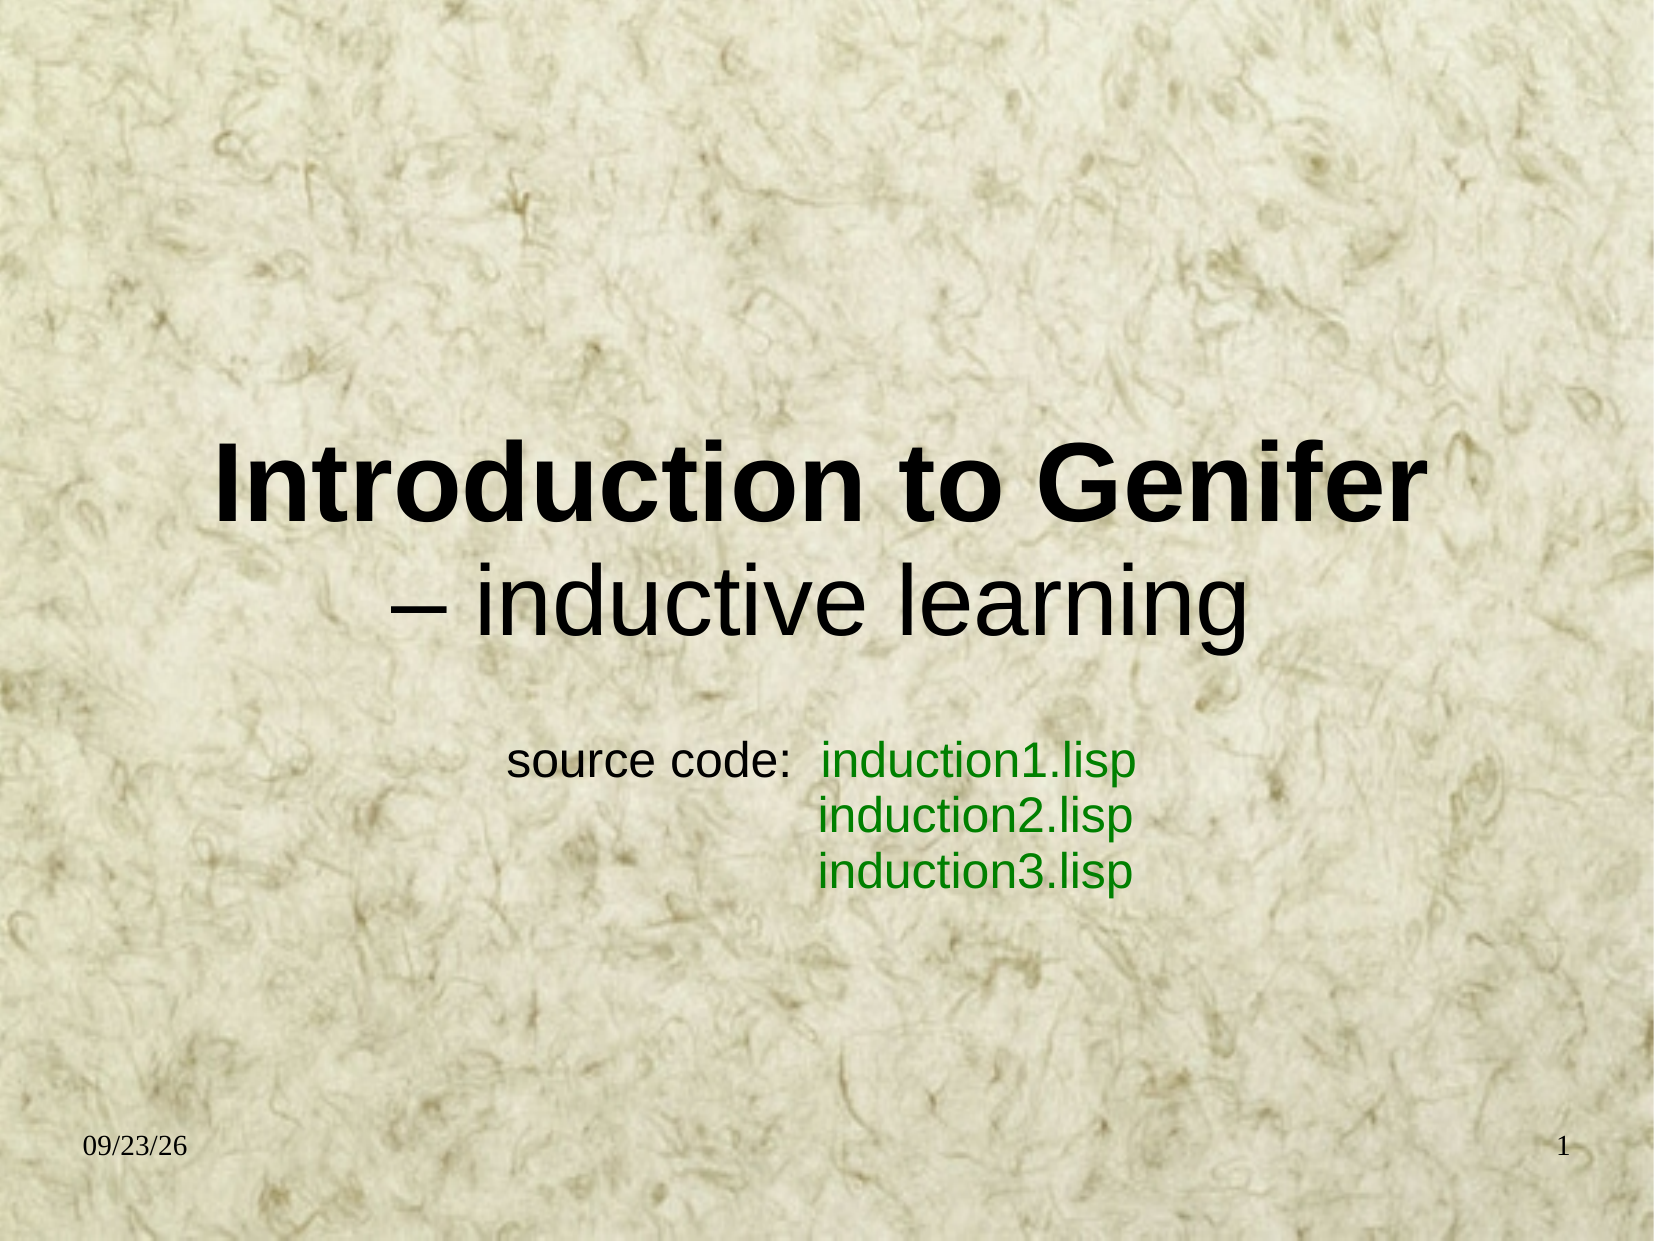

Introduction to Genifer
– inductive learning
source code: induction1.lisp
 induction2.lisp
 induction3.lisp
1